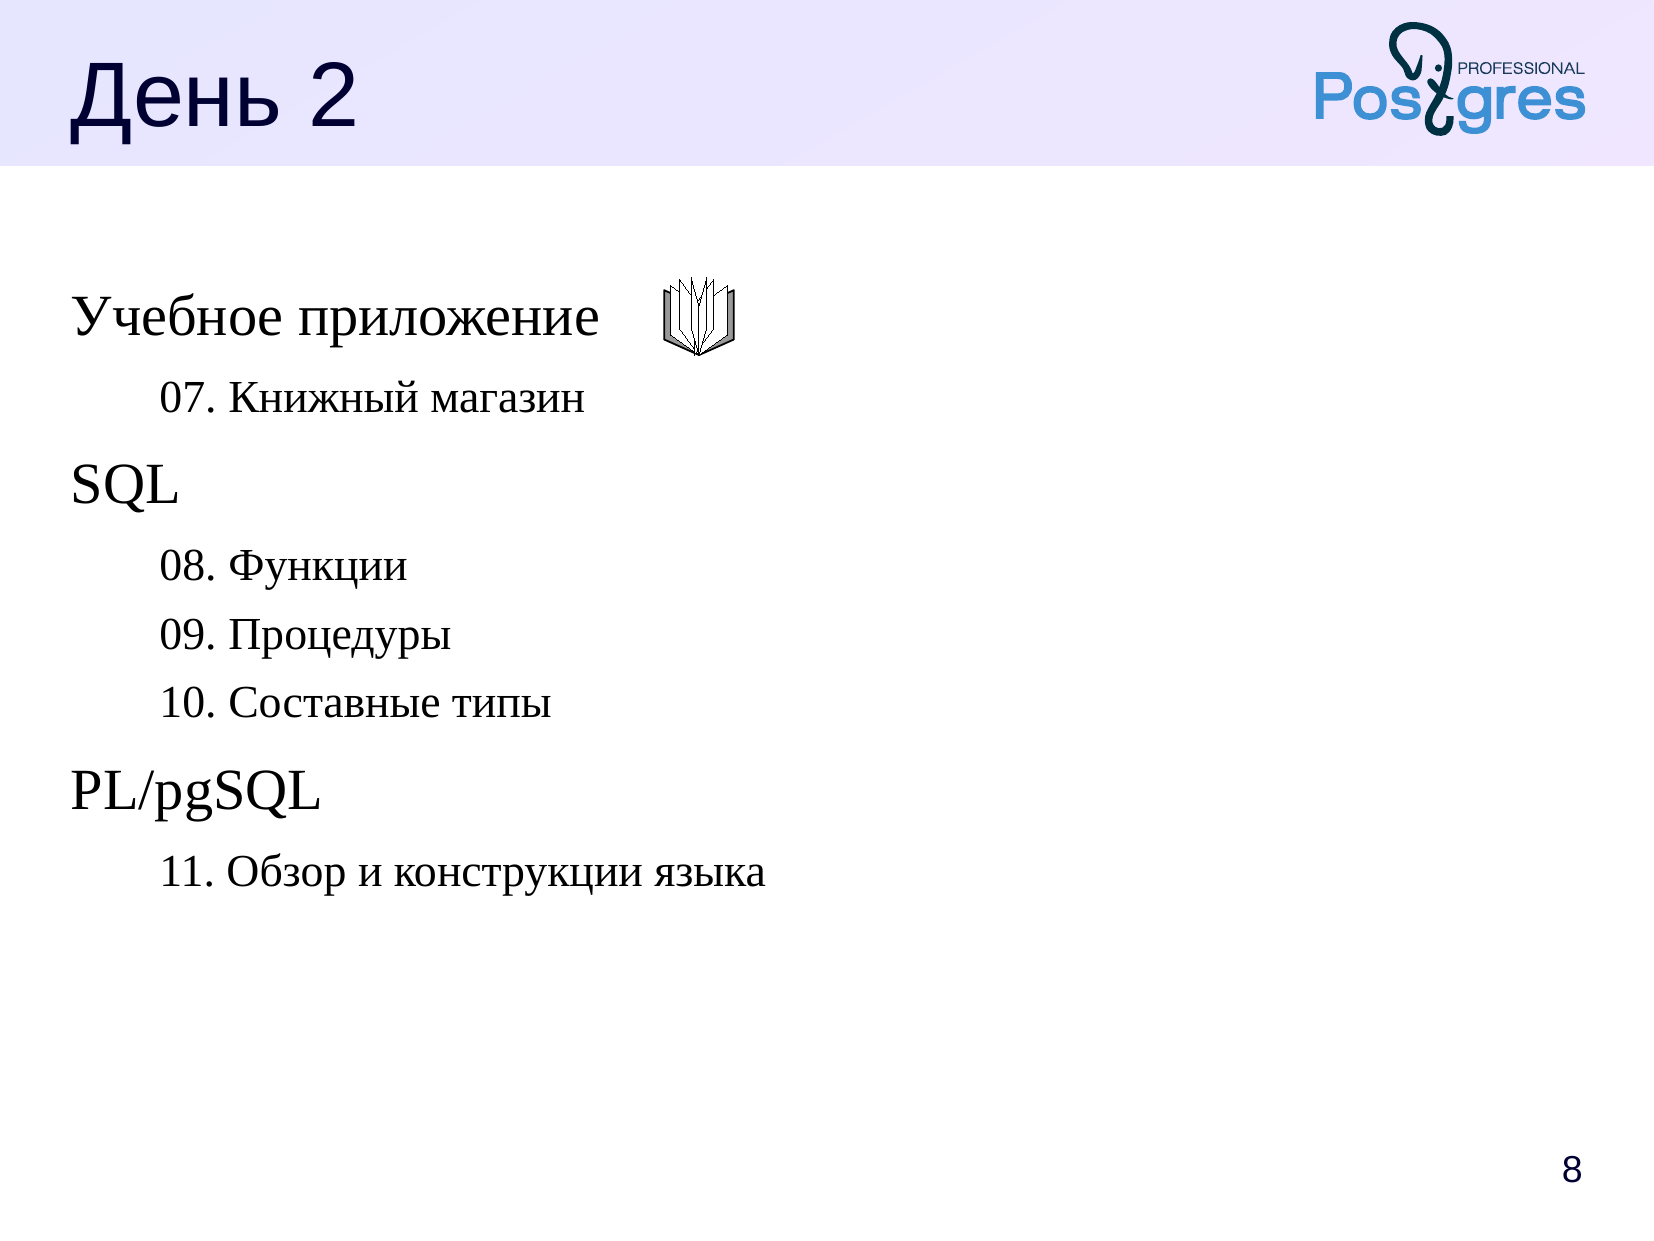

# День 2
Учебное приложение
07. Книжный магазин
SQL
08. Функции
09. Процедуры
10. Составные типы
PL/pgSQL
11. Обзор и конструкции языка